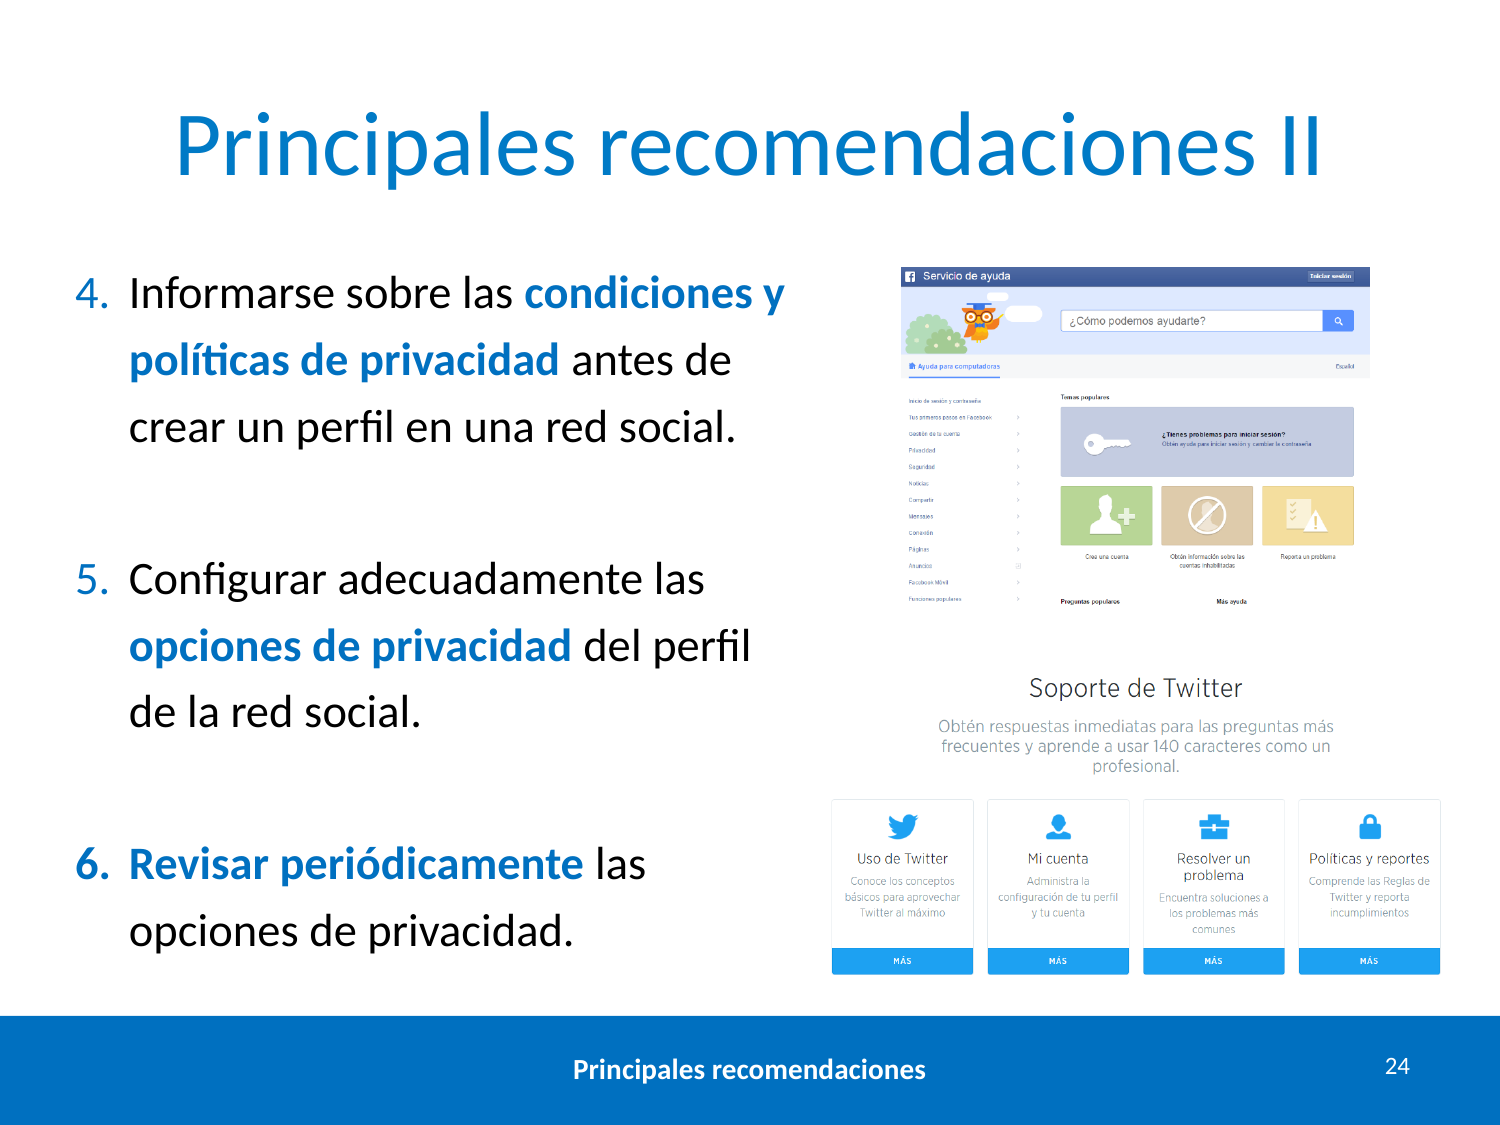

# Principales recomendaciones II
Informarse sobre las condiciones y políticas de privacidad antes de crear un perfil en una red social.
Configurar adecuadamente las opciones de privacidad del perfil de la red social.
Revisar periódicamente las opciones de privacidad.
Principales recomendaciones